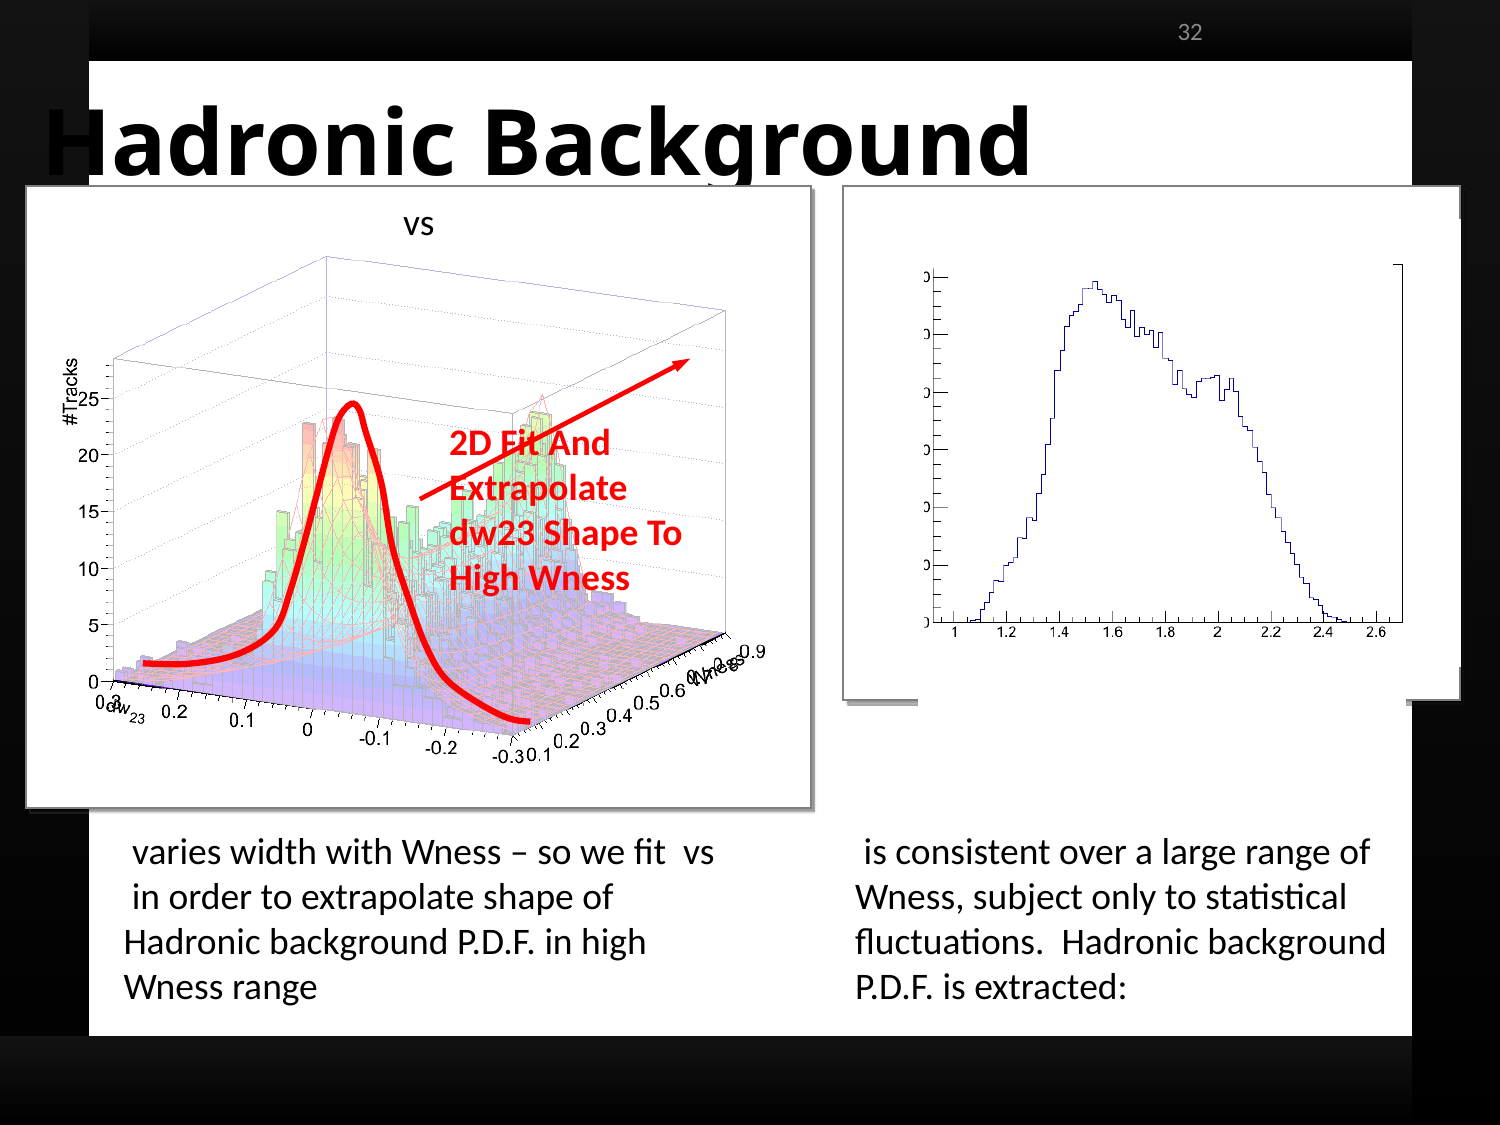

32
# Hadronic Background
 vs
 varies width with Wness – so we fit vs in order to extrapolate shape of Hadronic background P.D.F. in high Wness range
 is consistent over a large range of Wness, subject only to statistical fluctuations. Hadronic background P.D.F. is extracted:
2D Fit And Extrapolate dw23 Shape To High Wness